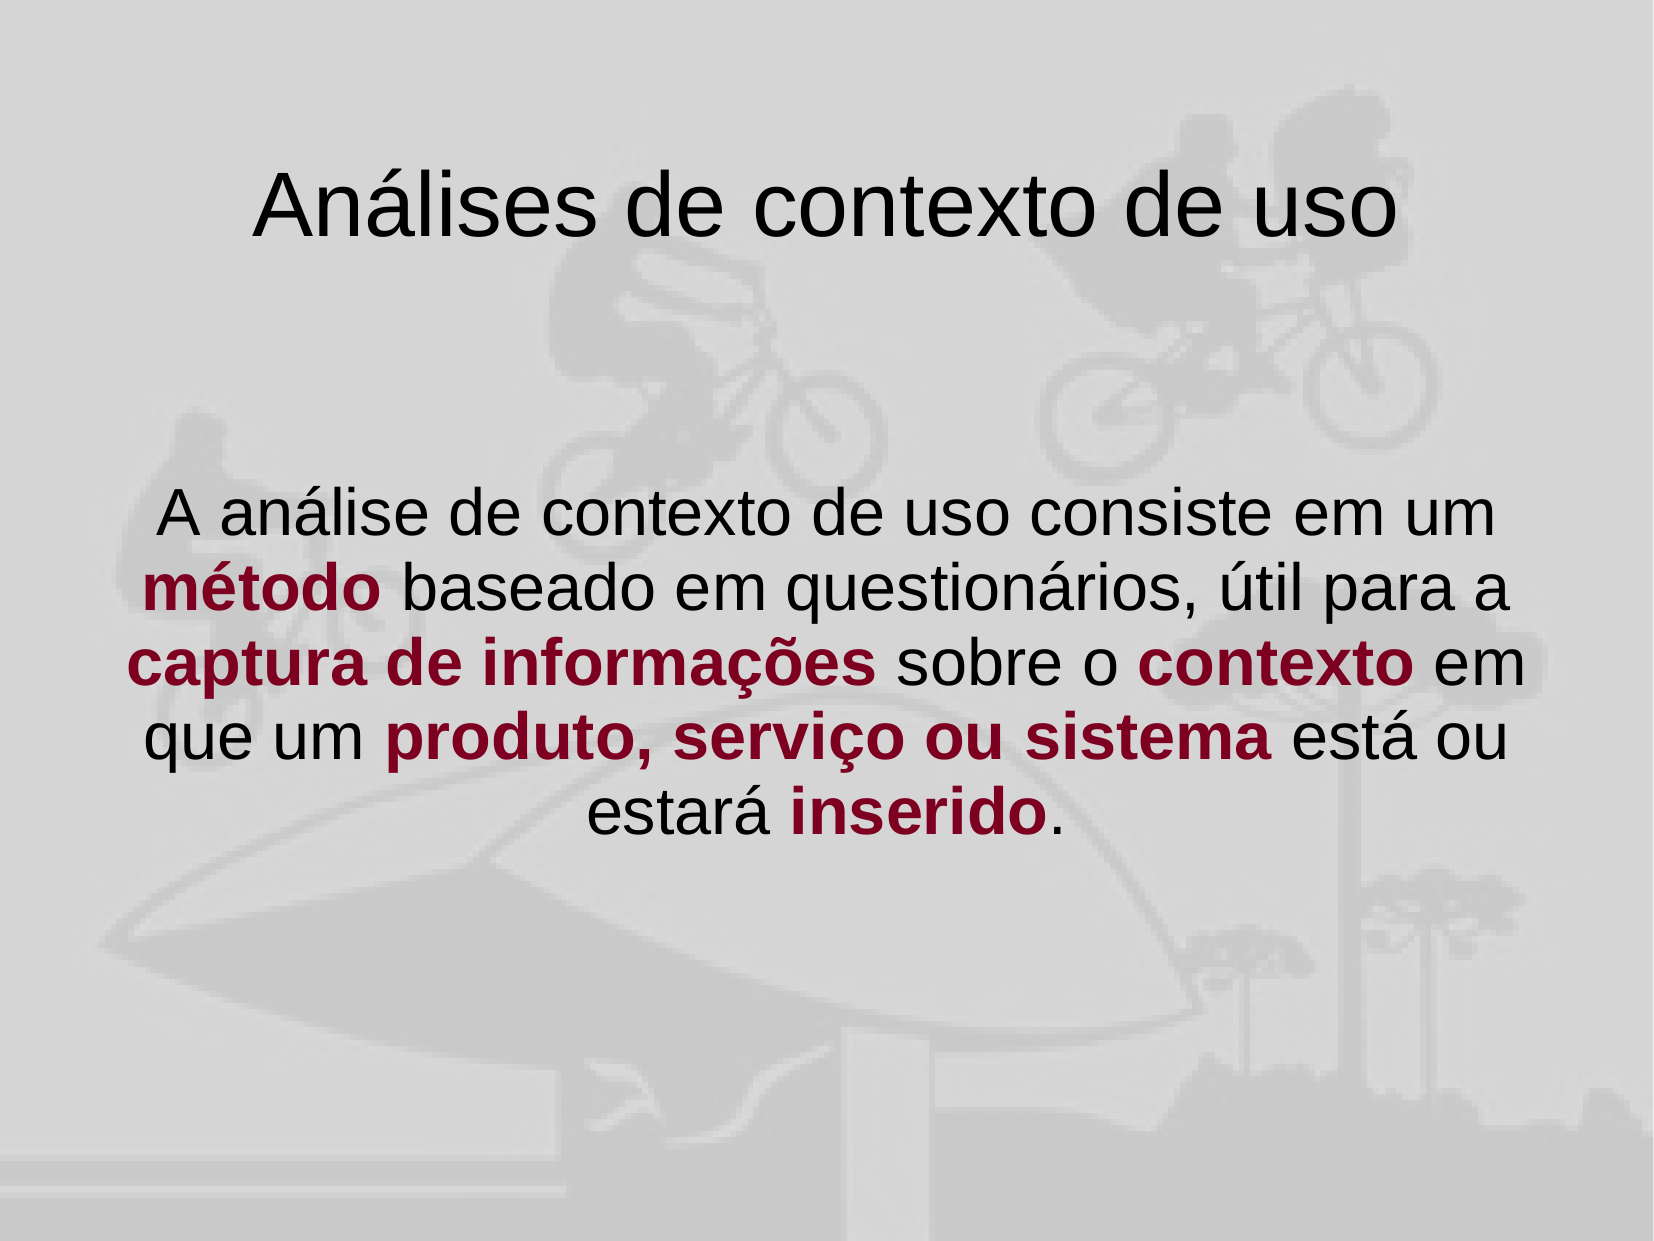

# Análises de contexto de uso
A análise de contexto de uso consiste em um método baseado em questionários, útil para a captura de informações sobre o contexto em que um produto, serviço ou sistema está ou estará inserido.